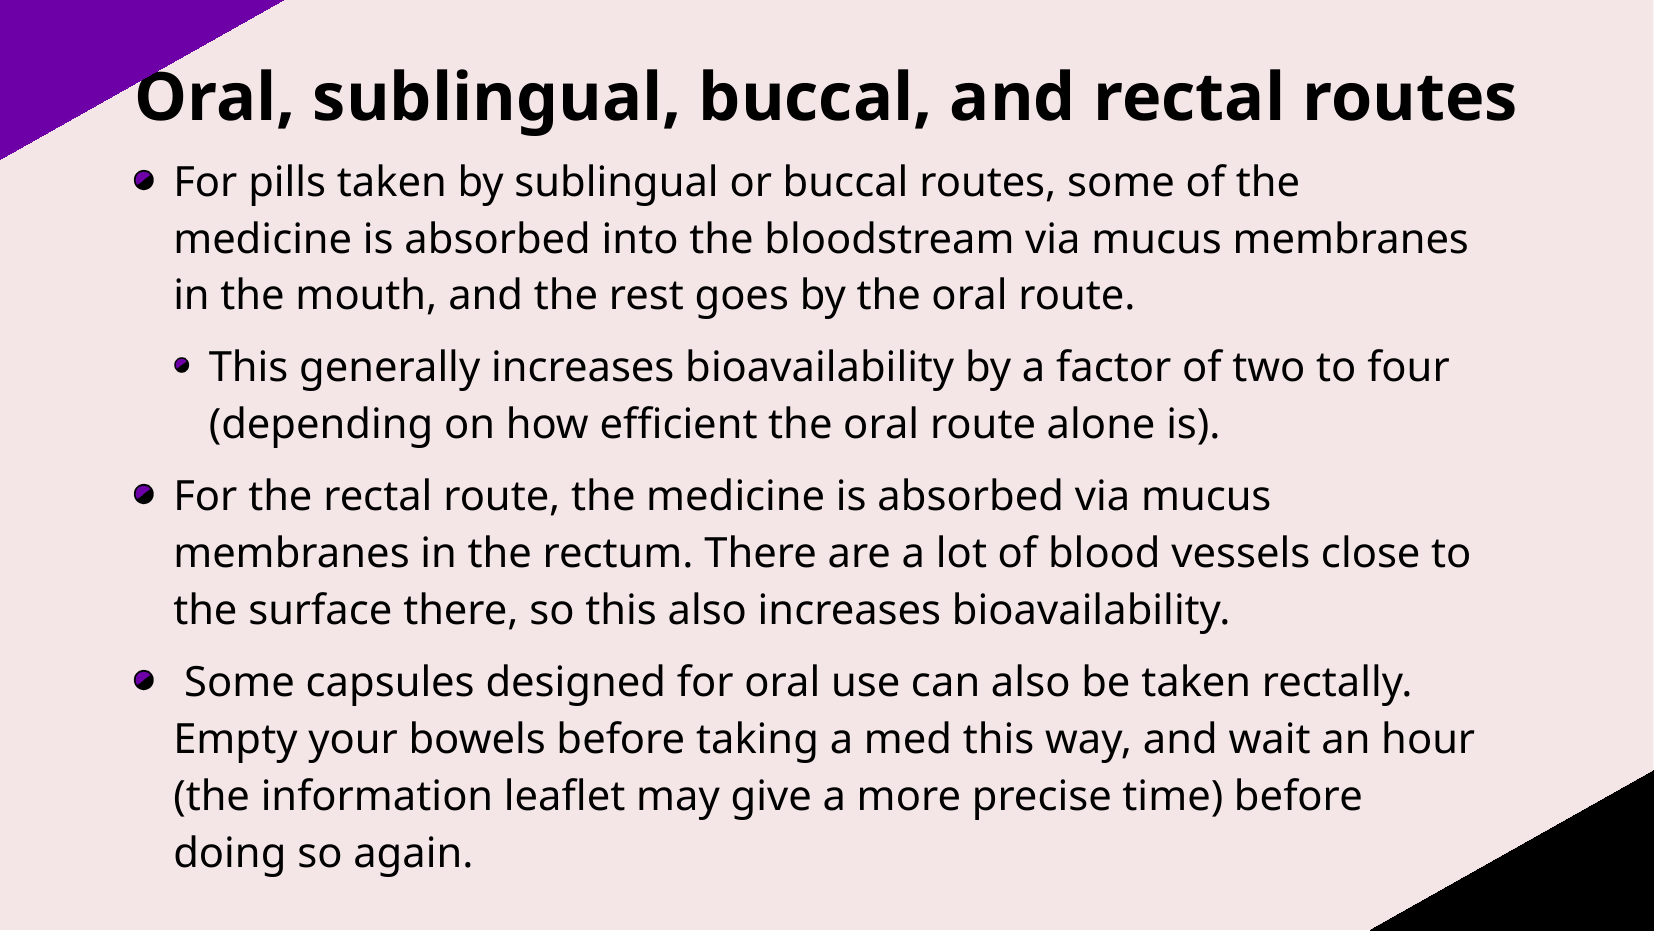

# Oral, sublingual, buccal, and rectal routes
For pills taken by sublingual or buccal routes, some of the medicine is absorbed into the bloodstream via mucus membranes in the mouth, and the rest goes by the oral route.
This generally increases bioavailability by a factor of two to four (depending on how efficient the oral route alone is).
For the rectal route, the medicine is absorbed via mucus membranes in the rectum. There are a lot of blood vessels close to the surface there, so this also increases bioavailability.
 Some capsules designed for oral use can also be taken rectally. Empty your bowels before taking a med this way, and wait an hour (the information leaflet may give a more precise time) before doing so again.